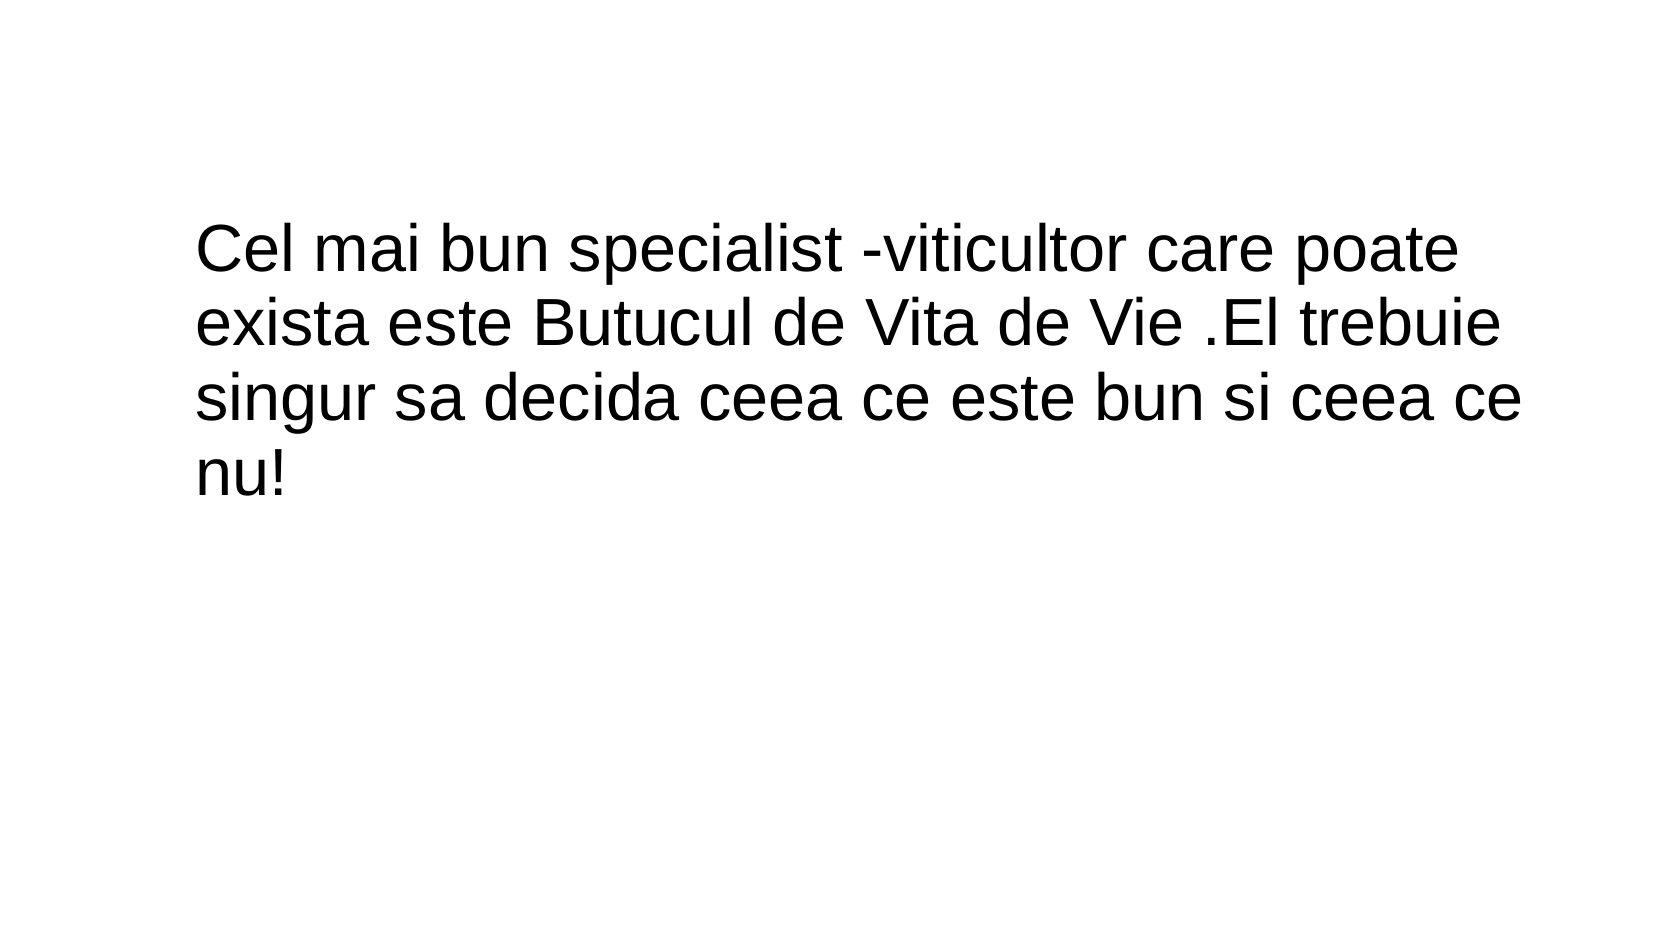

# Cel mai bun specialist -viticultor care poate exista este Butucul de Vita de Vie .El trebuie singur sa decida ceea ce este bun si ceea ce nu!